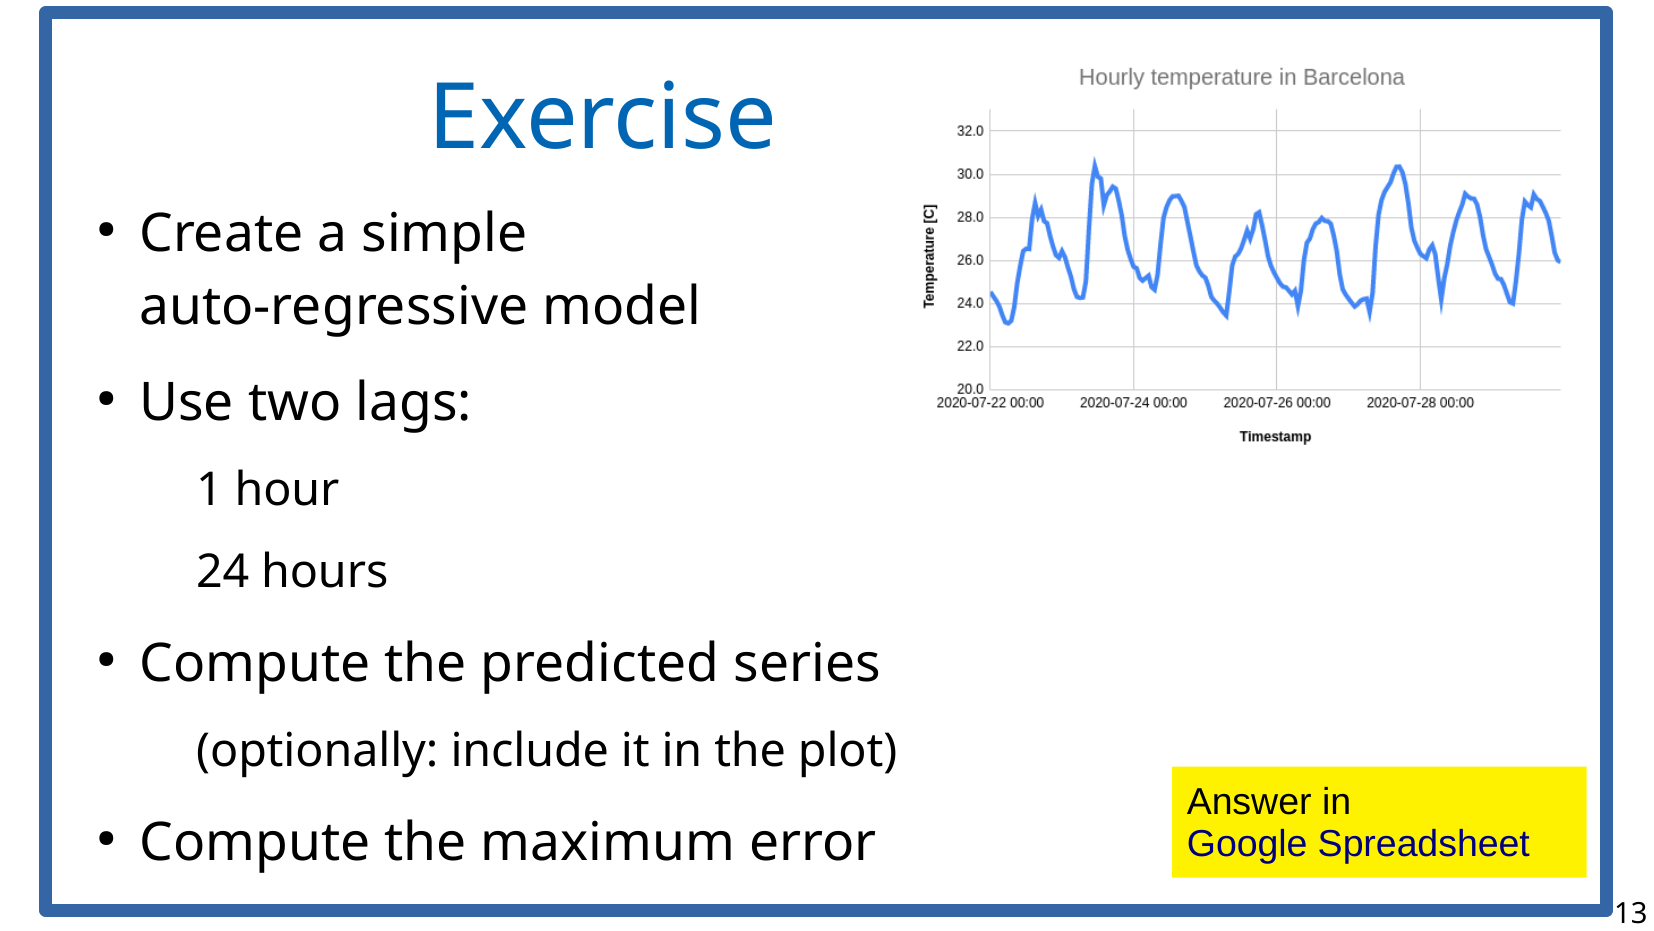

# Exercise
Create a simple
auto-regressive model
Use two lags:
1 hour
24 hours
Compute the predicted series
(optionally: include it in the plot)
Compute the maximum error
Answer in
Google Spreadsheet
13